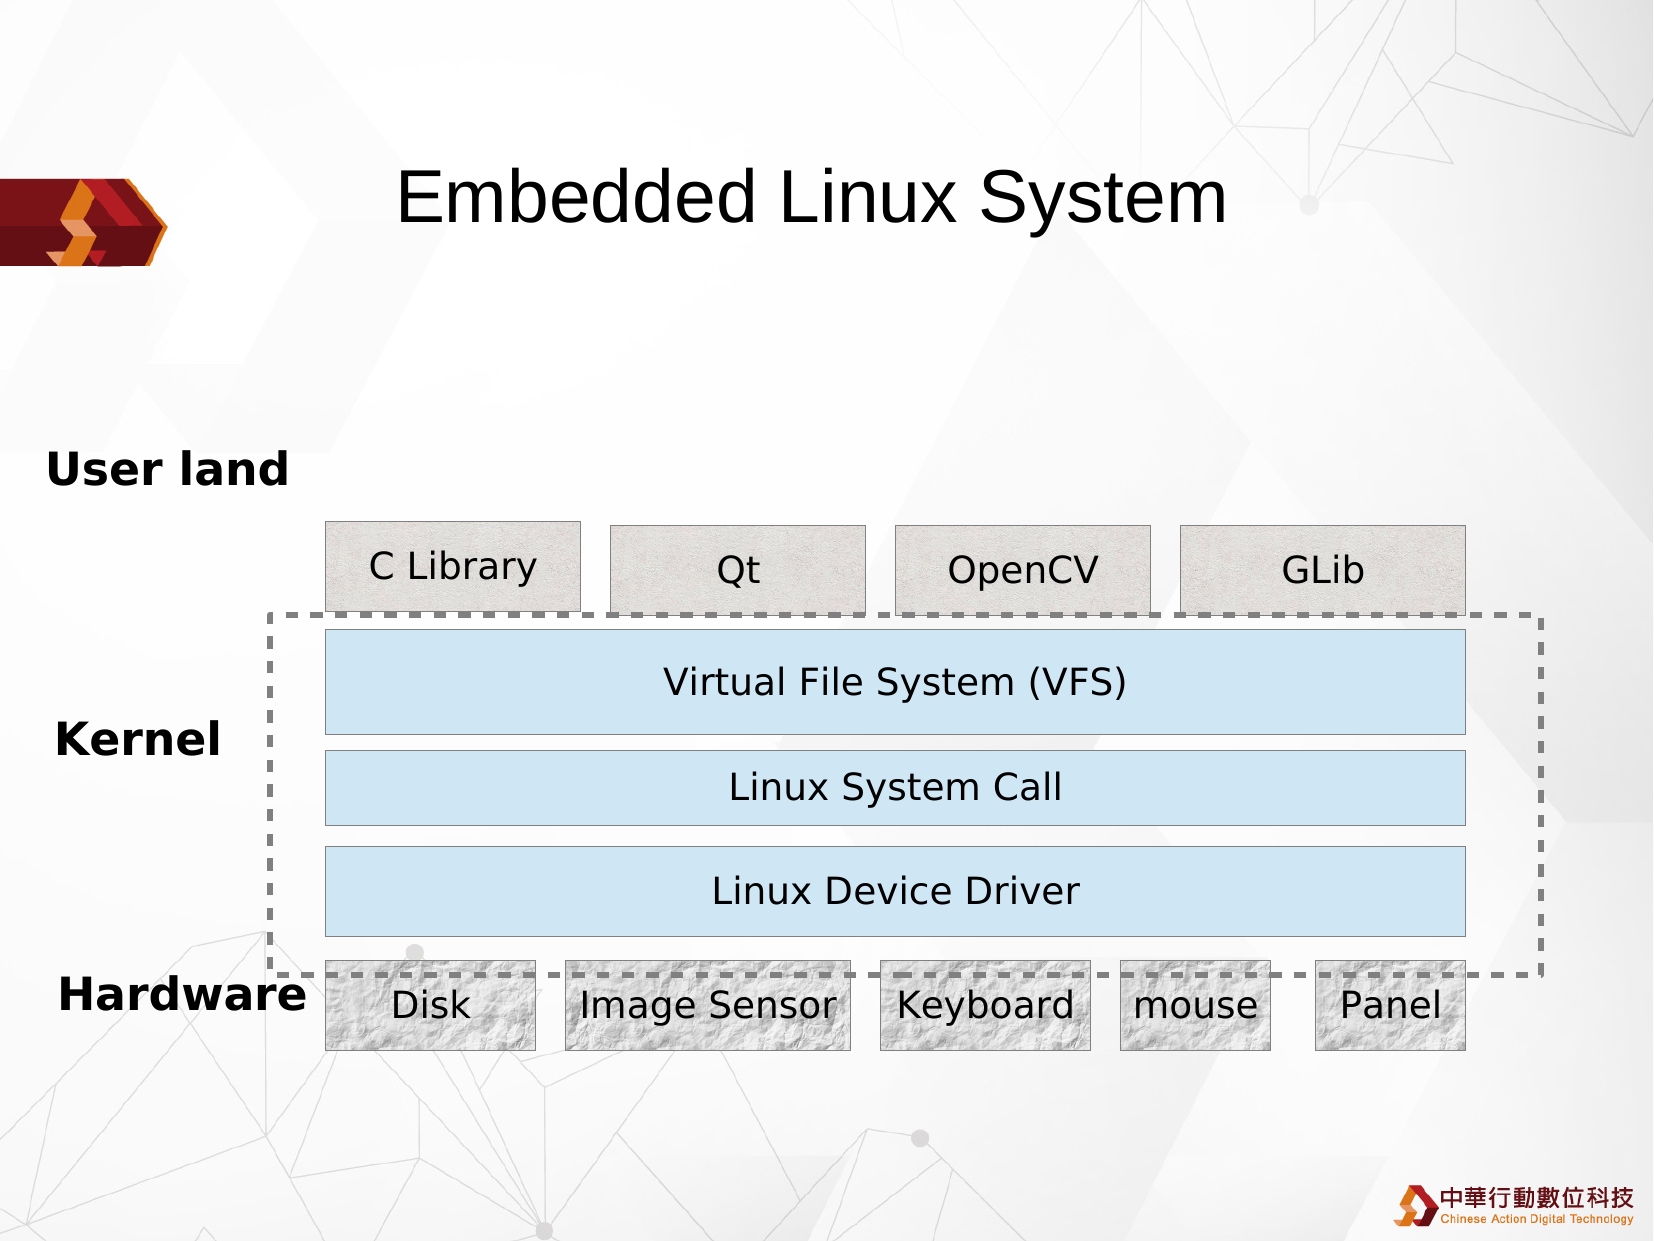

# Embedded Linux System
User land
C Library
Qt
OpenCV
GLib
Virtual File System (VFS)
Kernel
Linux System Call
Linux Device Driver
Hardware
Disk
Image Sensor
Keyboard
mouse
Panel